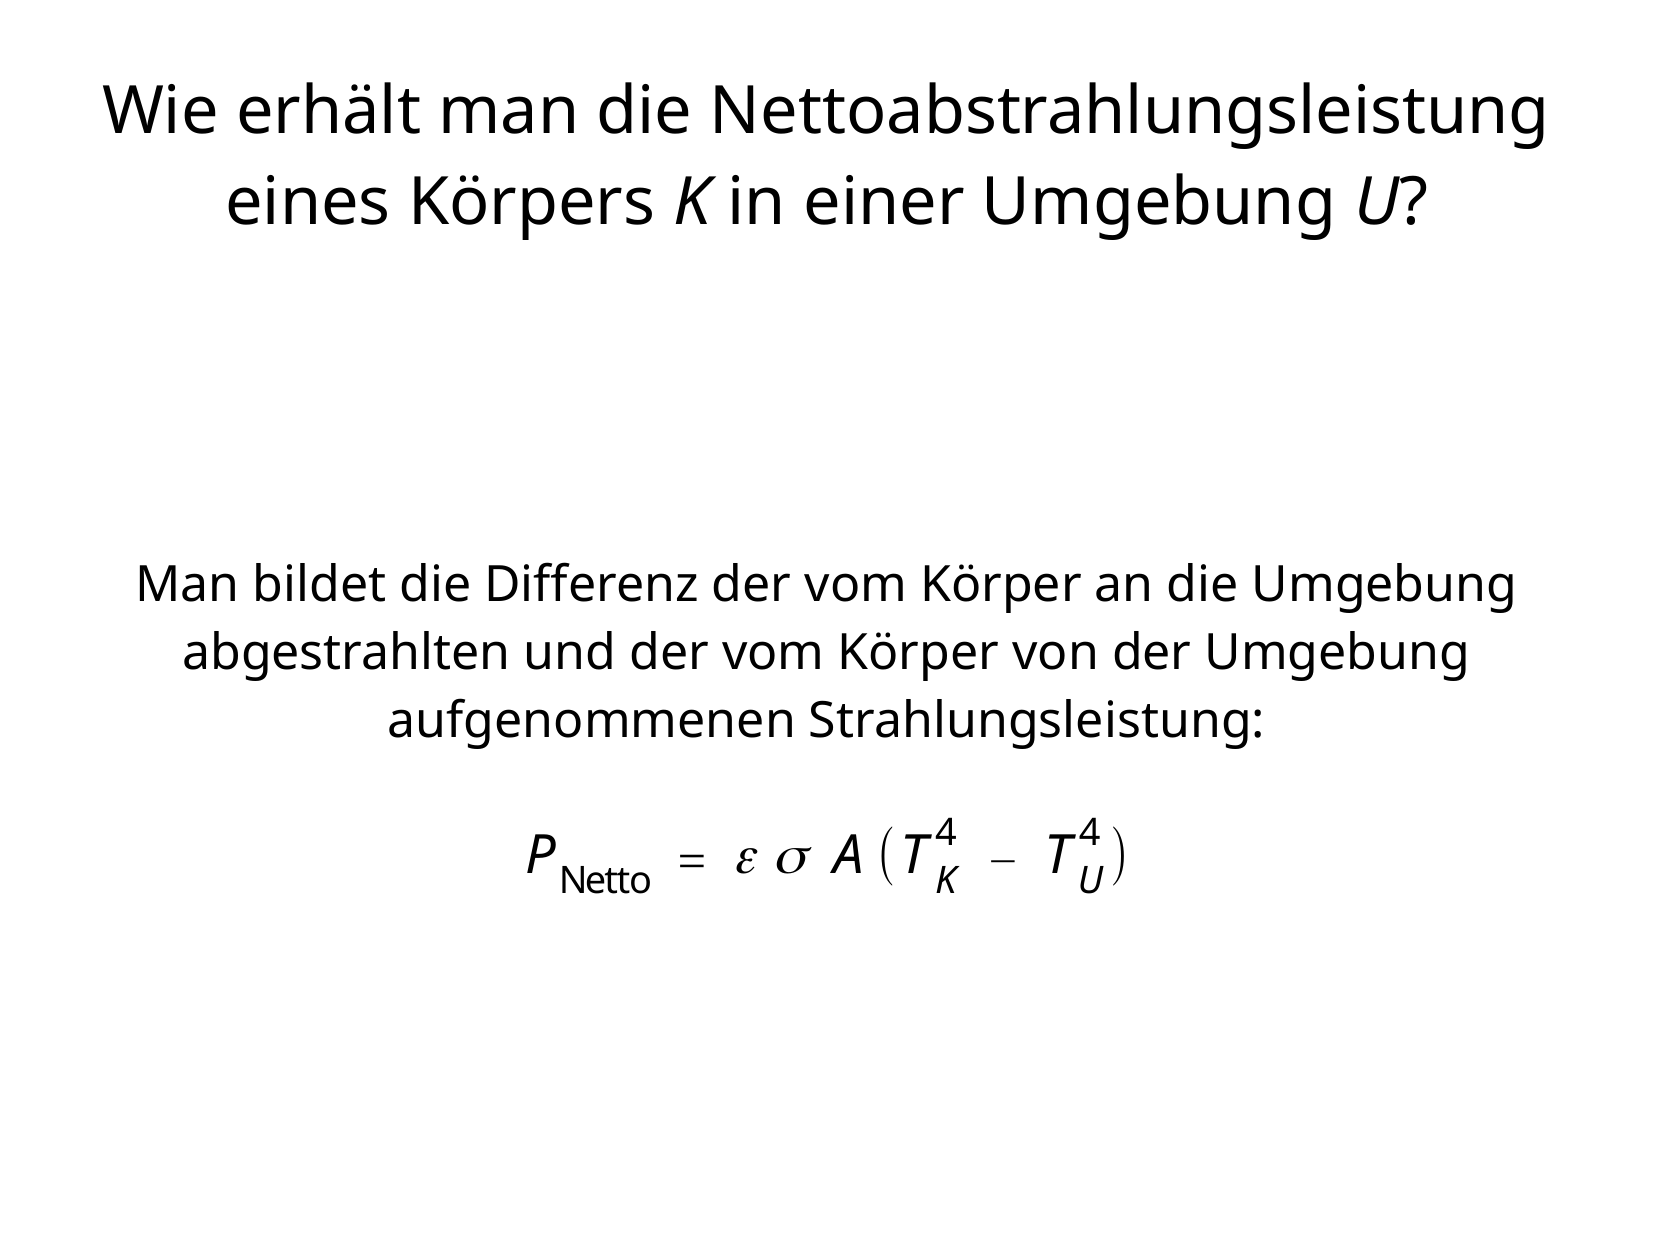

# Wie erhält man die Nettoabstrahlungsleistung eines Körpers K in einer Umgebung U?
Man bildet die Differenz der vom Körper an die Umgebung abgestrahlten und der vom Körper von der Umgebung aufgenommenen Strahlungsleistung: